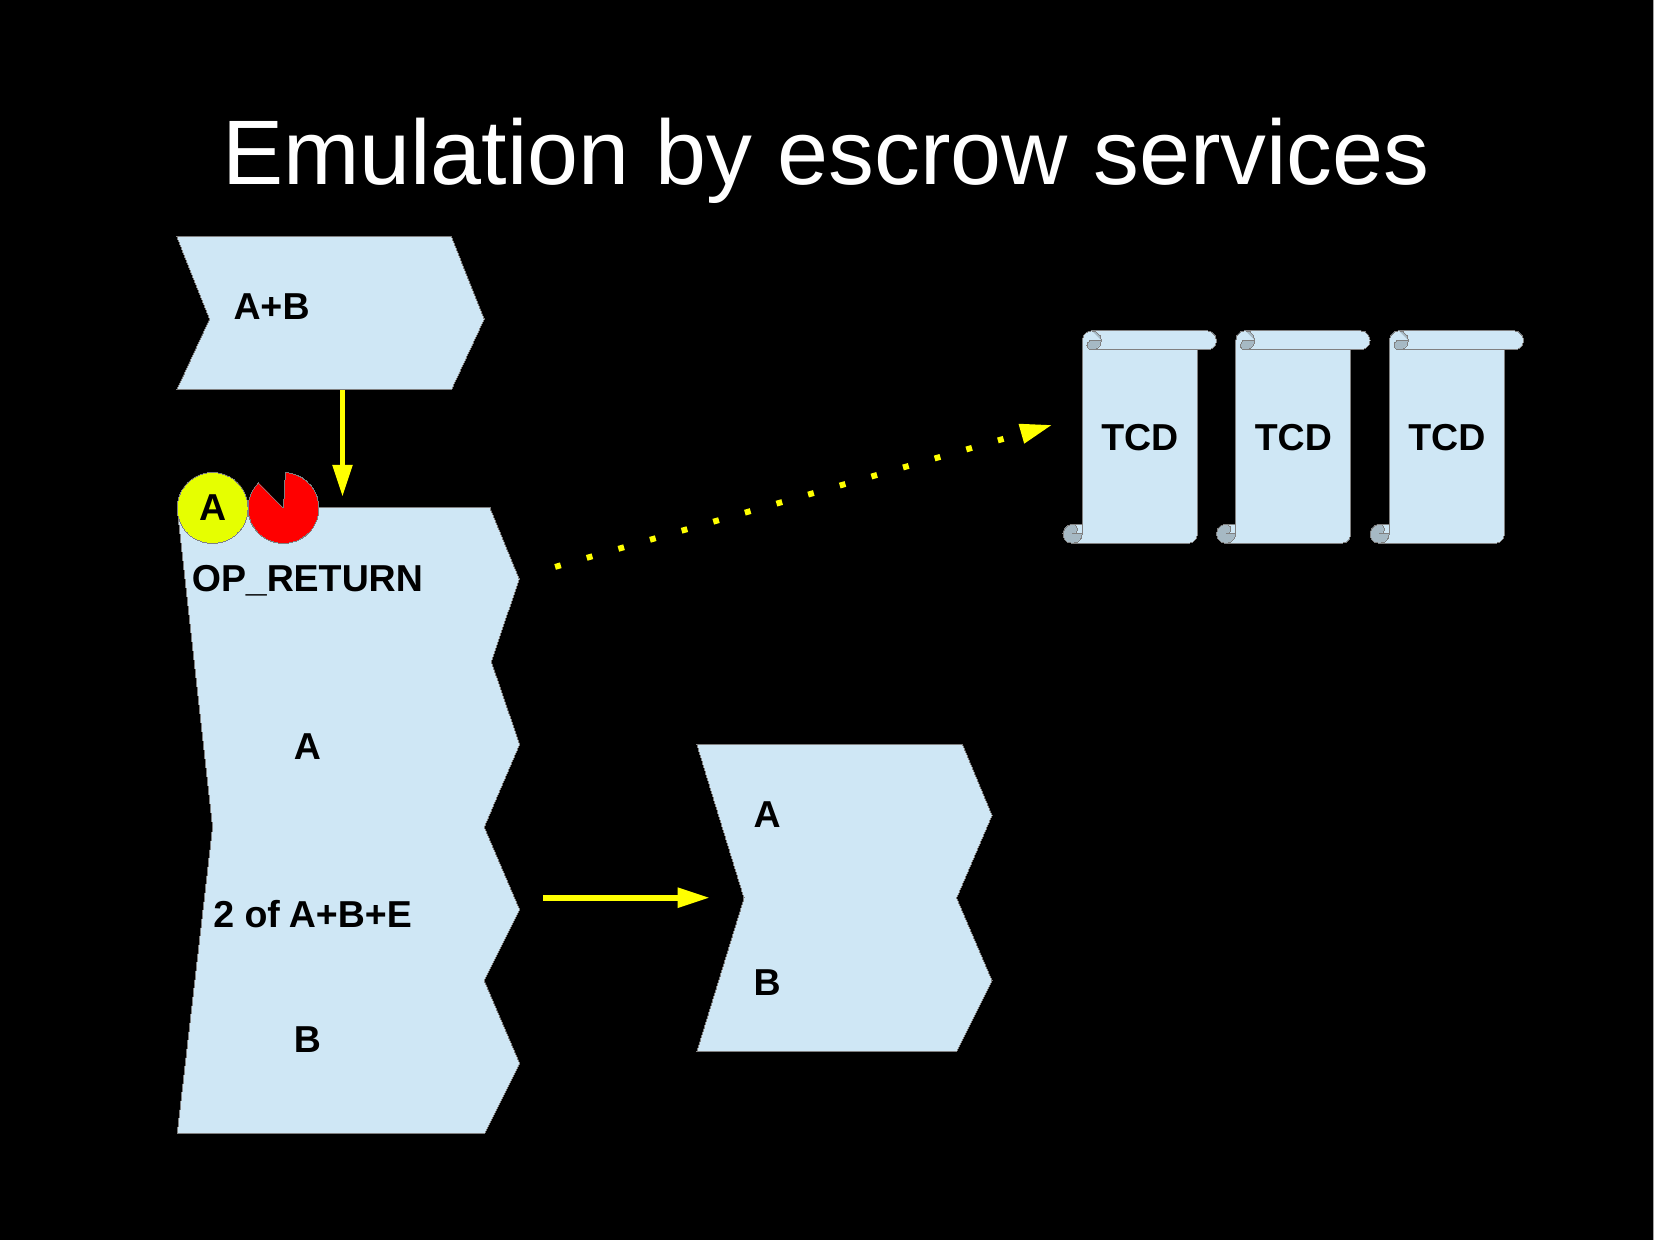

# Emulation by escrow services
 A+B
TCD
TCD
TCD
A
OP_RETURN
A
 2 of A+B+E
B
 A
 B